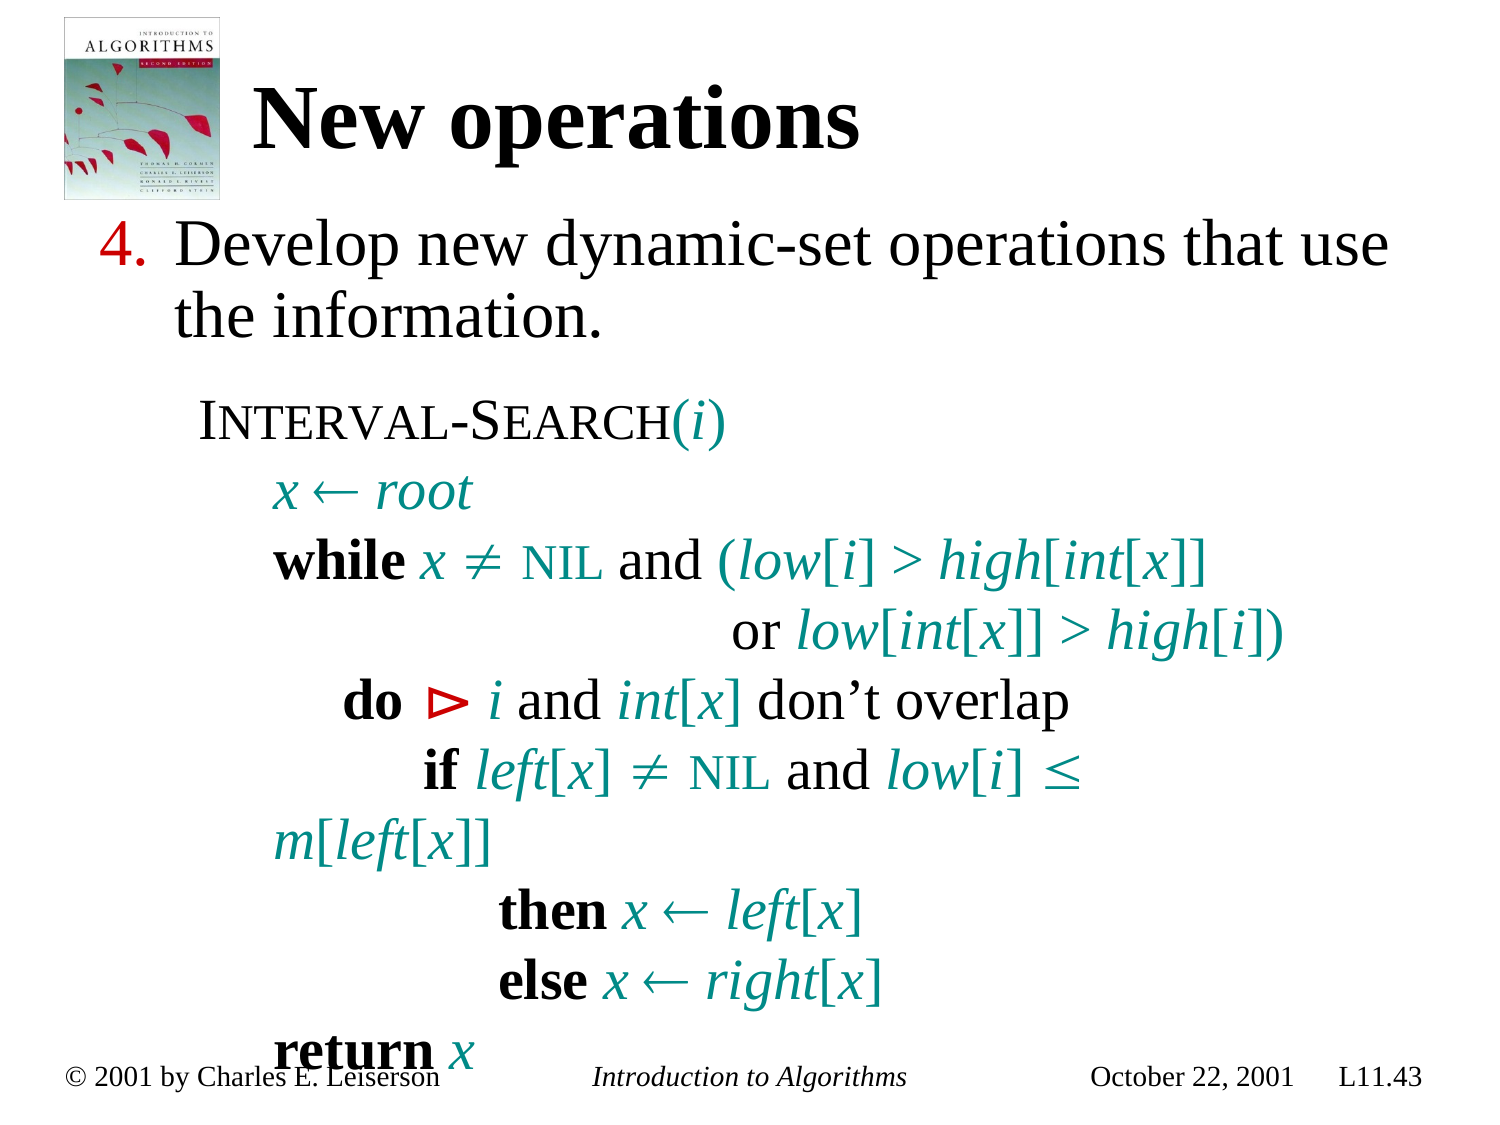

# New operations
Develop new dynamic-set operations that use the information.
INTERVAL-SEARCH(i)
x  root
while x  NIL and (low[i] > high[int[x]]
			or low[int[x]] > high[i])	do	⊳ i and int[x] don’t overlap
		if left[x]  NIL and low[i]  m[left[x]]
then x  left[x]
else x  right[x]
return x
Introduction to Algorithms
October 22, 2001 L11.